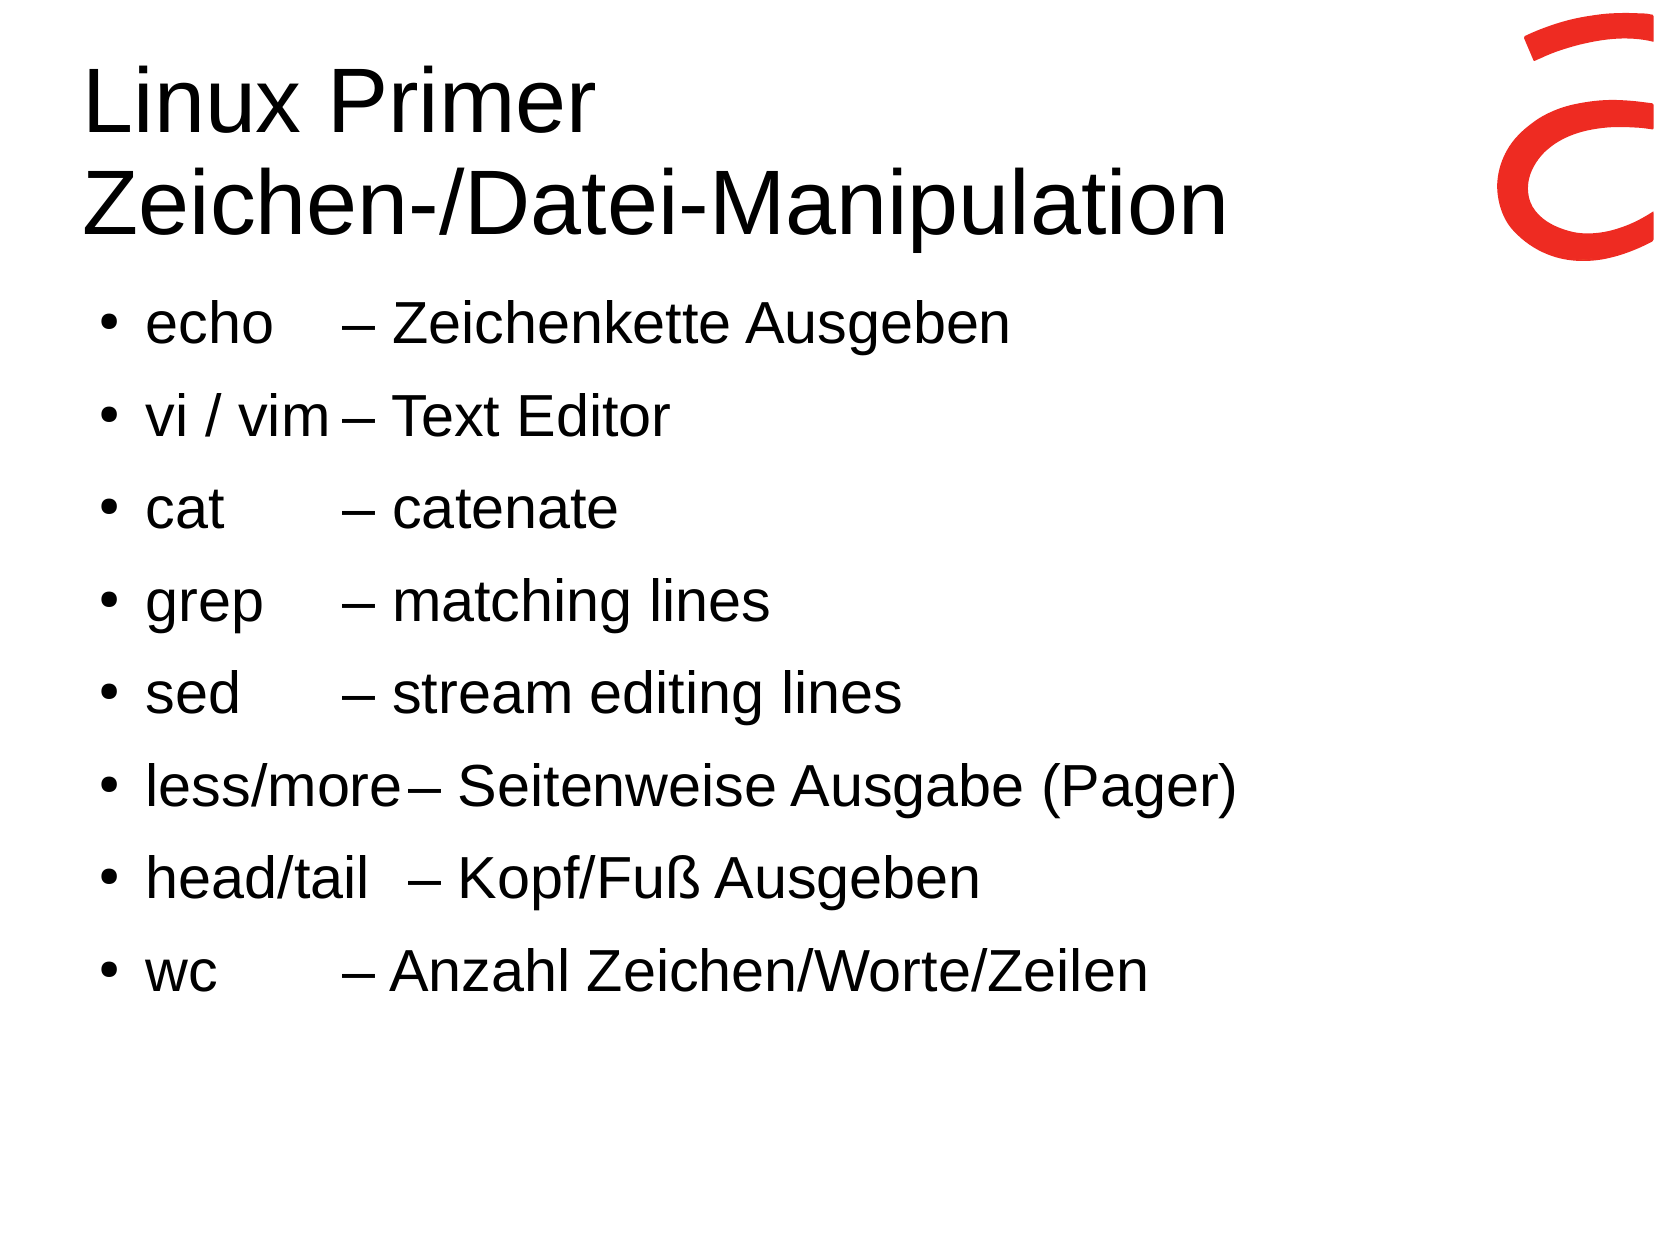

# Linux Primer Zeichen-/Datei-Manipulation
echo			– Zeichenkette Ausgeben
vi / vim		– Text Editor
cat			– catenate
grep			– matching lines
sed			– stream editing lines
less/more	– Seitenweise Ausgabe (Pager)
head/tail	– Kopf/Fuß Ausgeben
wc			– Anzahl Zeichen/Worte/Zeilen